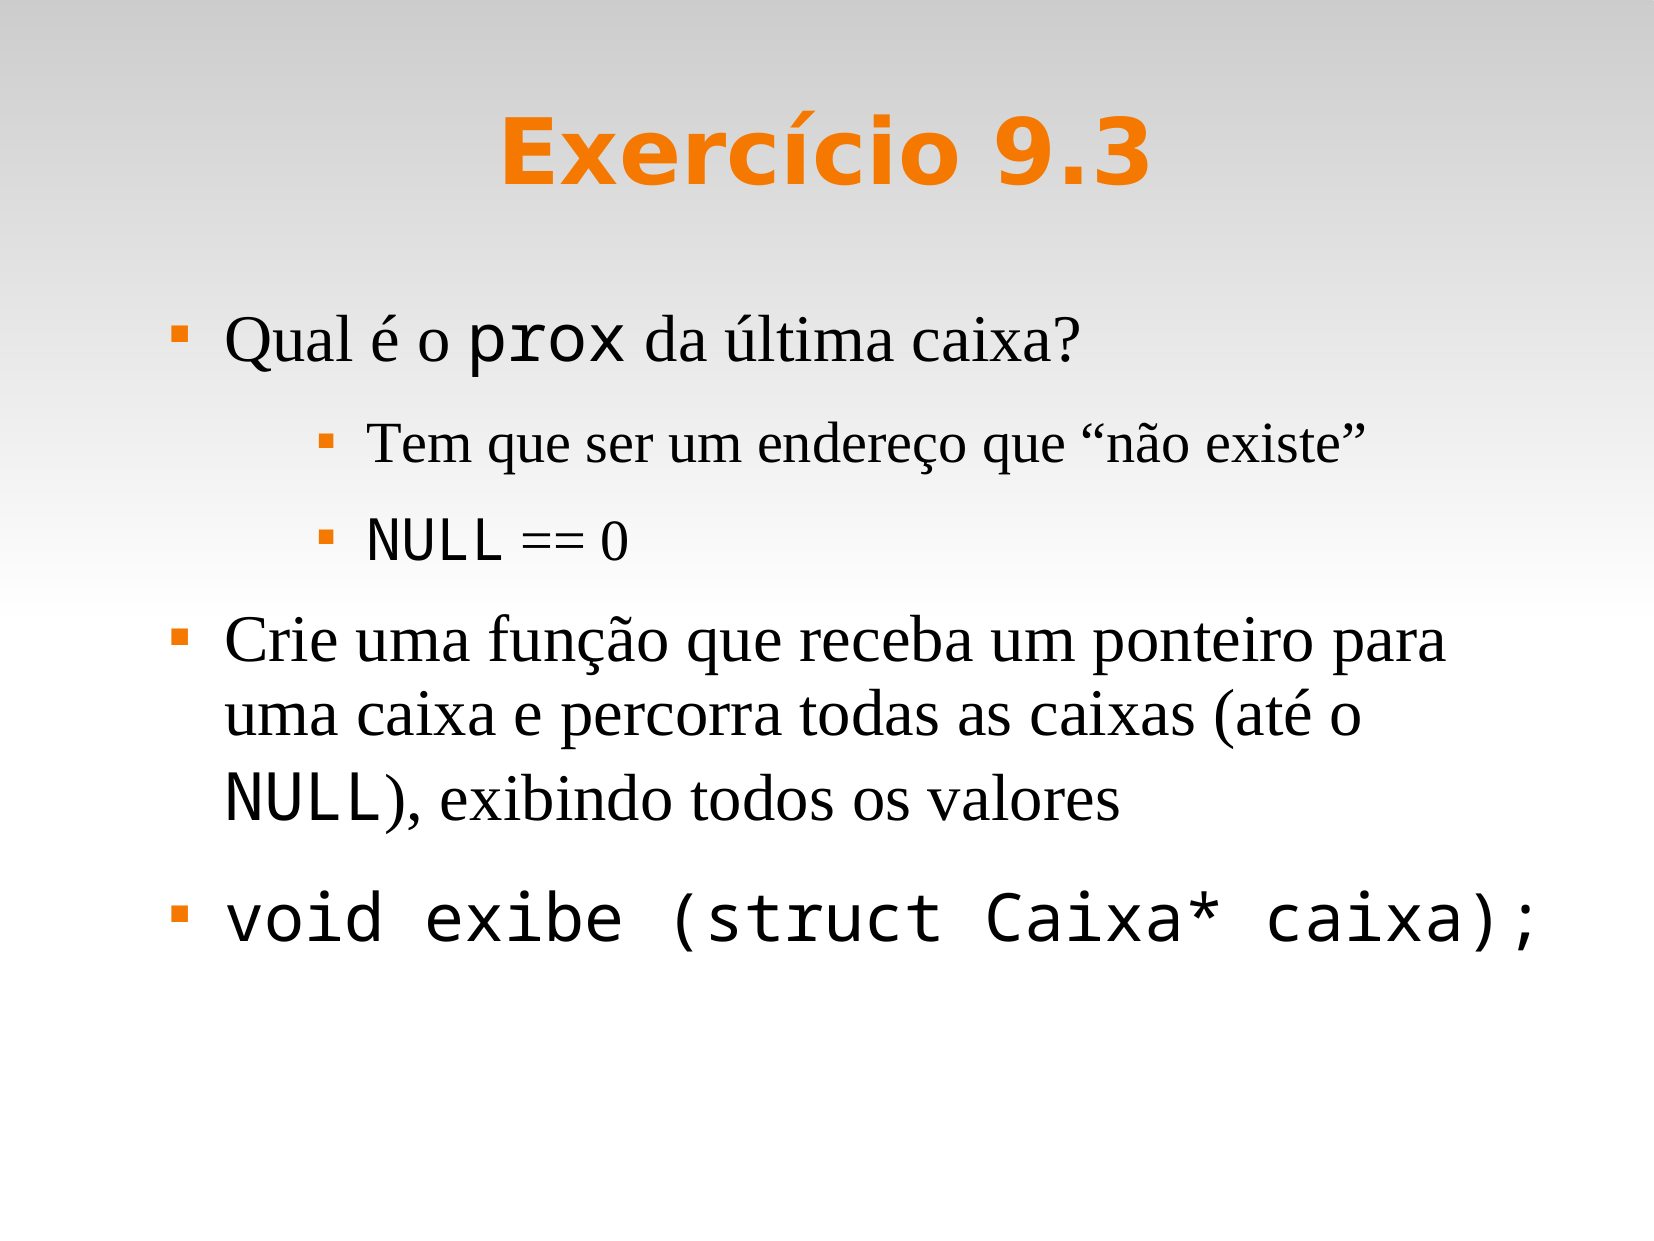

# Exercício 9.3
Qual é o prox da última caixa?
Tem que ser um endereço que “não existe”
NULL == 0
Crie uma função que receba um ponteiro para uma caixa e percorra todas as caixas (até o NULL), exibindo todos os valores
void exibe (struct Caixa* caixa);